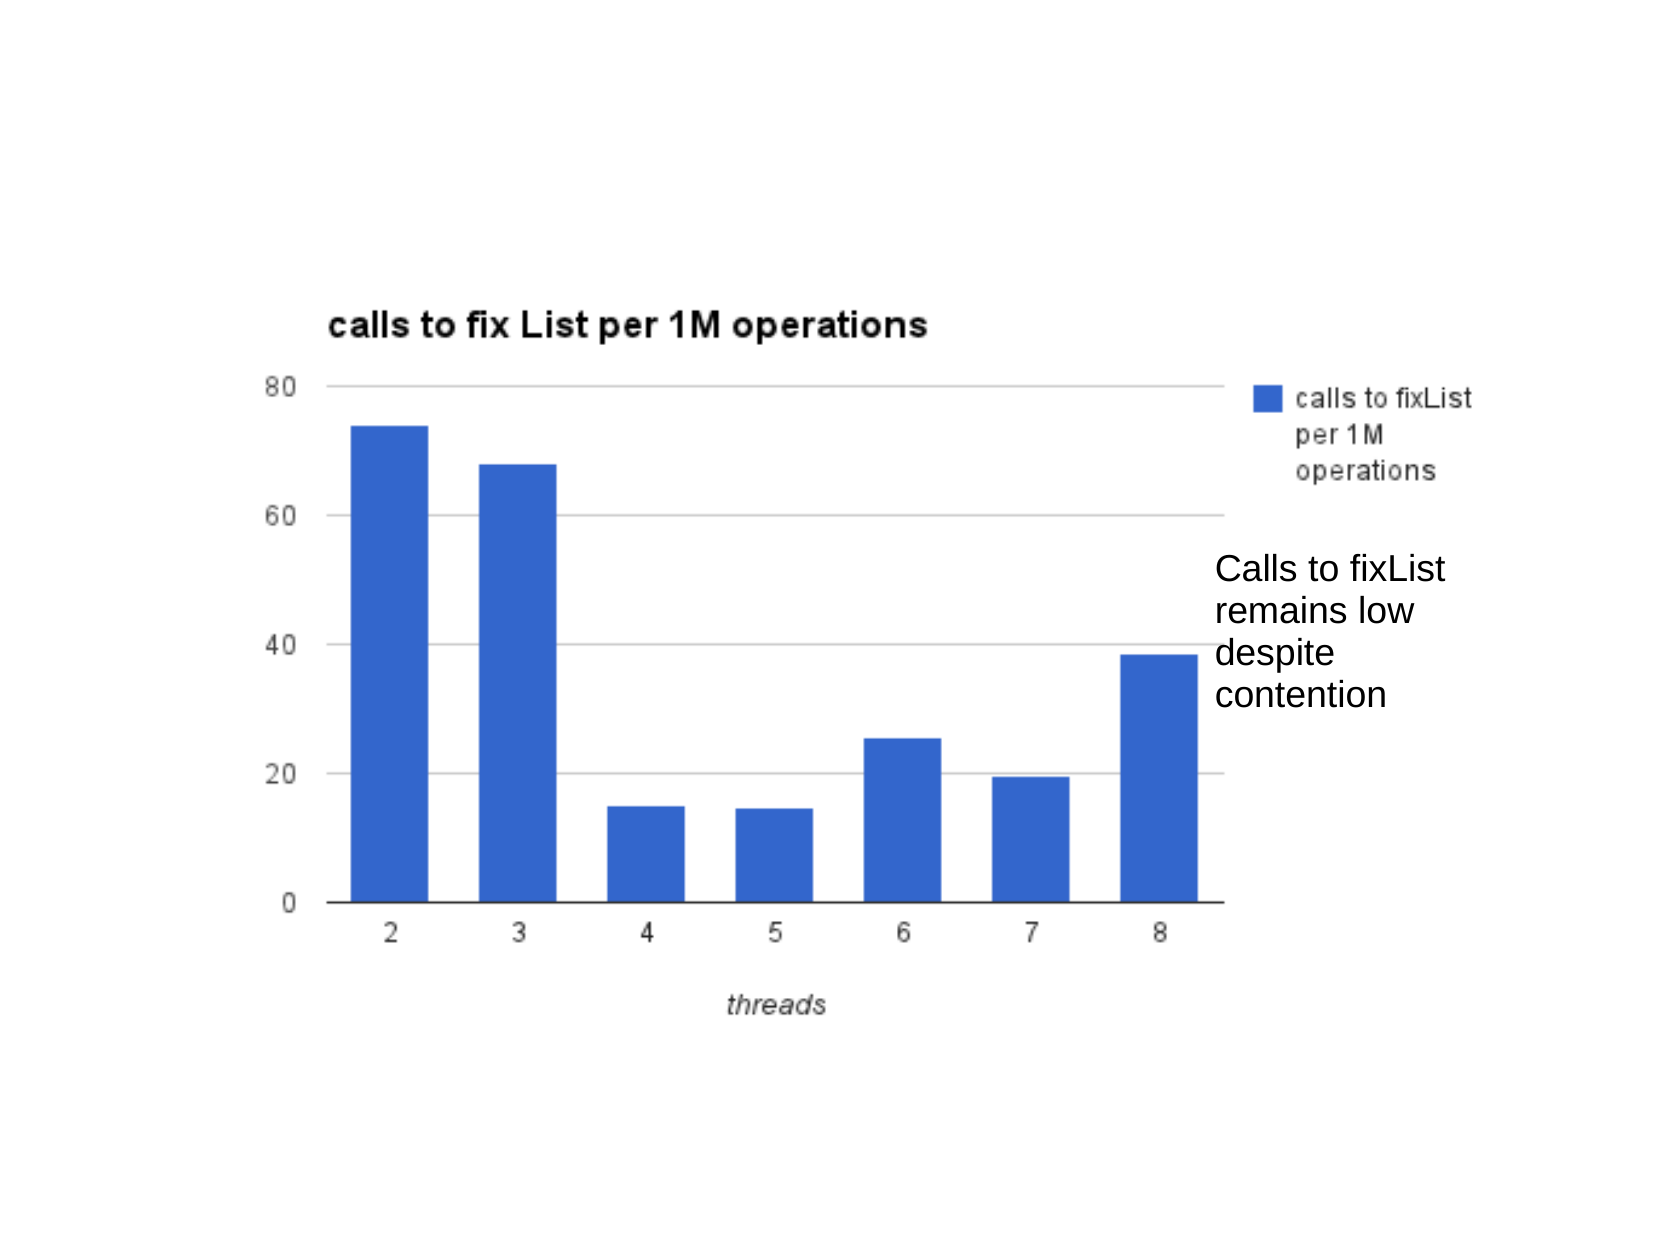

#
Calls to fixList remains low despite contention